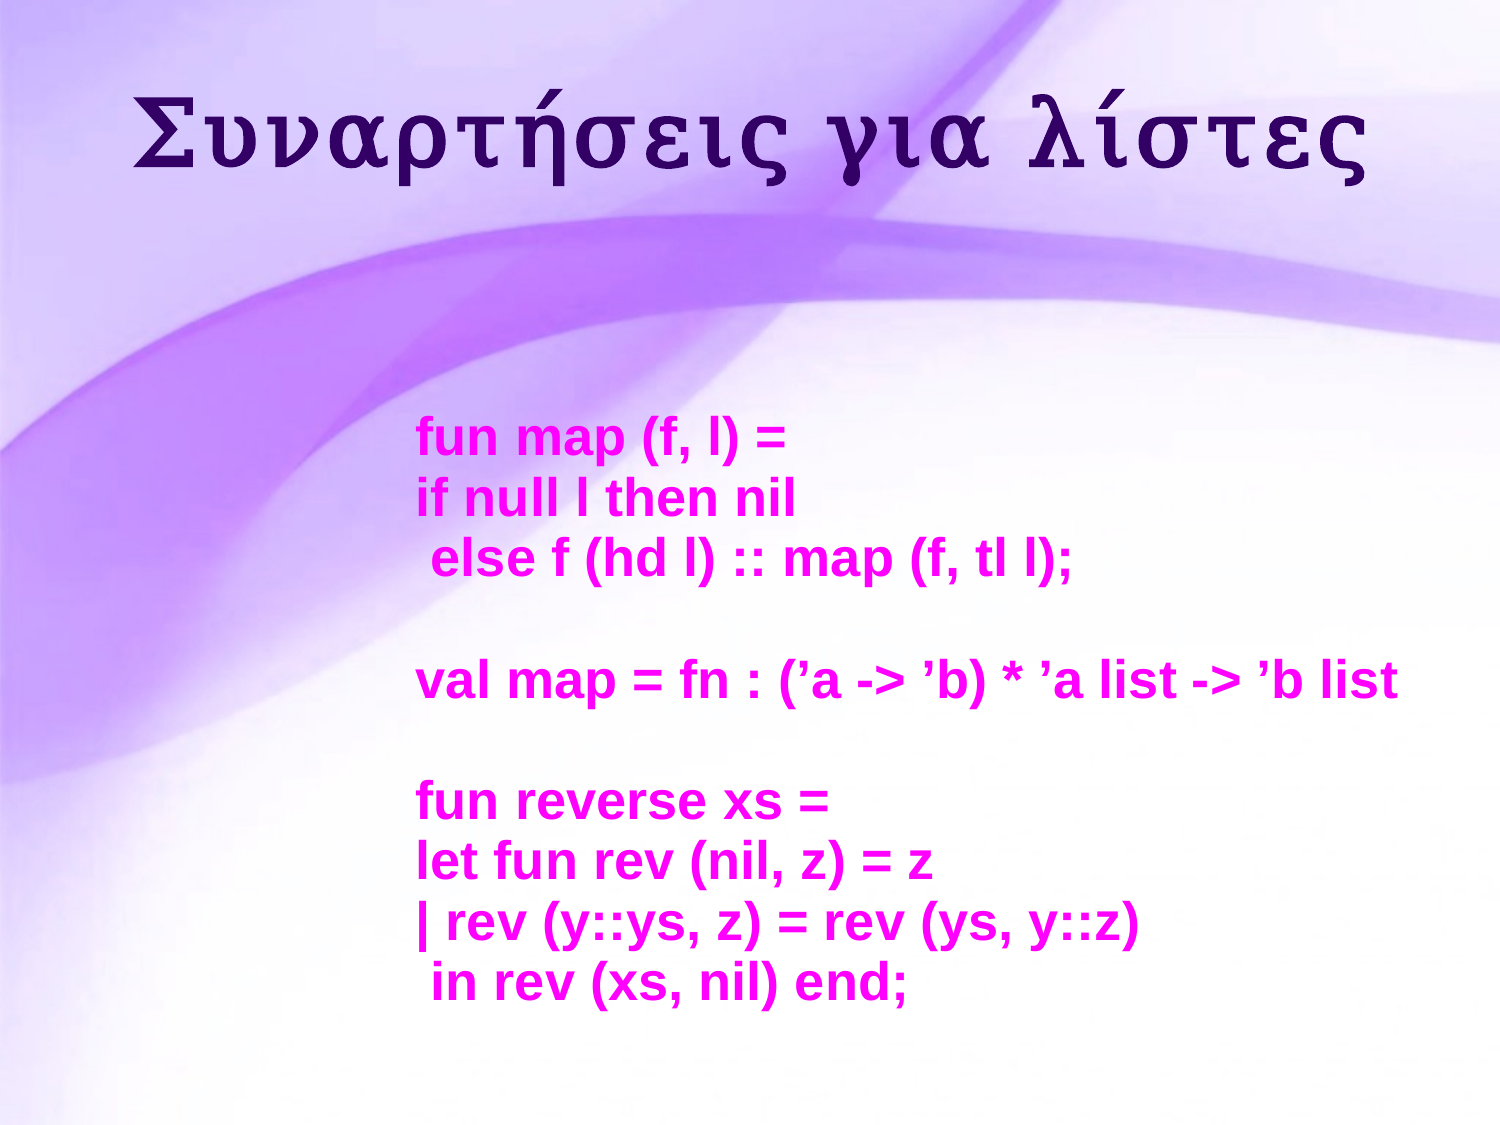

# Συναρτήσεις για λίστες
 fun map (f, l) =
 if null l then nil
 else f (hd l) :: map (f, tl l);
 val map = fn : (’a -> ’b) * ’a list -> ’b list
 fun reverse xs =
 let fun rev (nil, z) = z
 | rev (y::ys, z) = rev (ys, y::z)
 in rev (xs, nil) end;